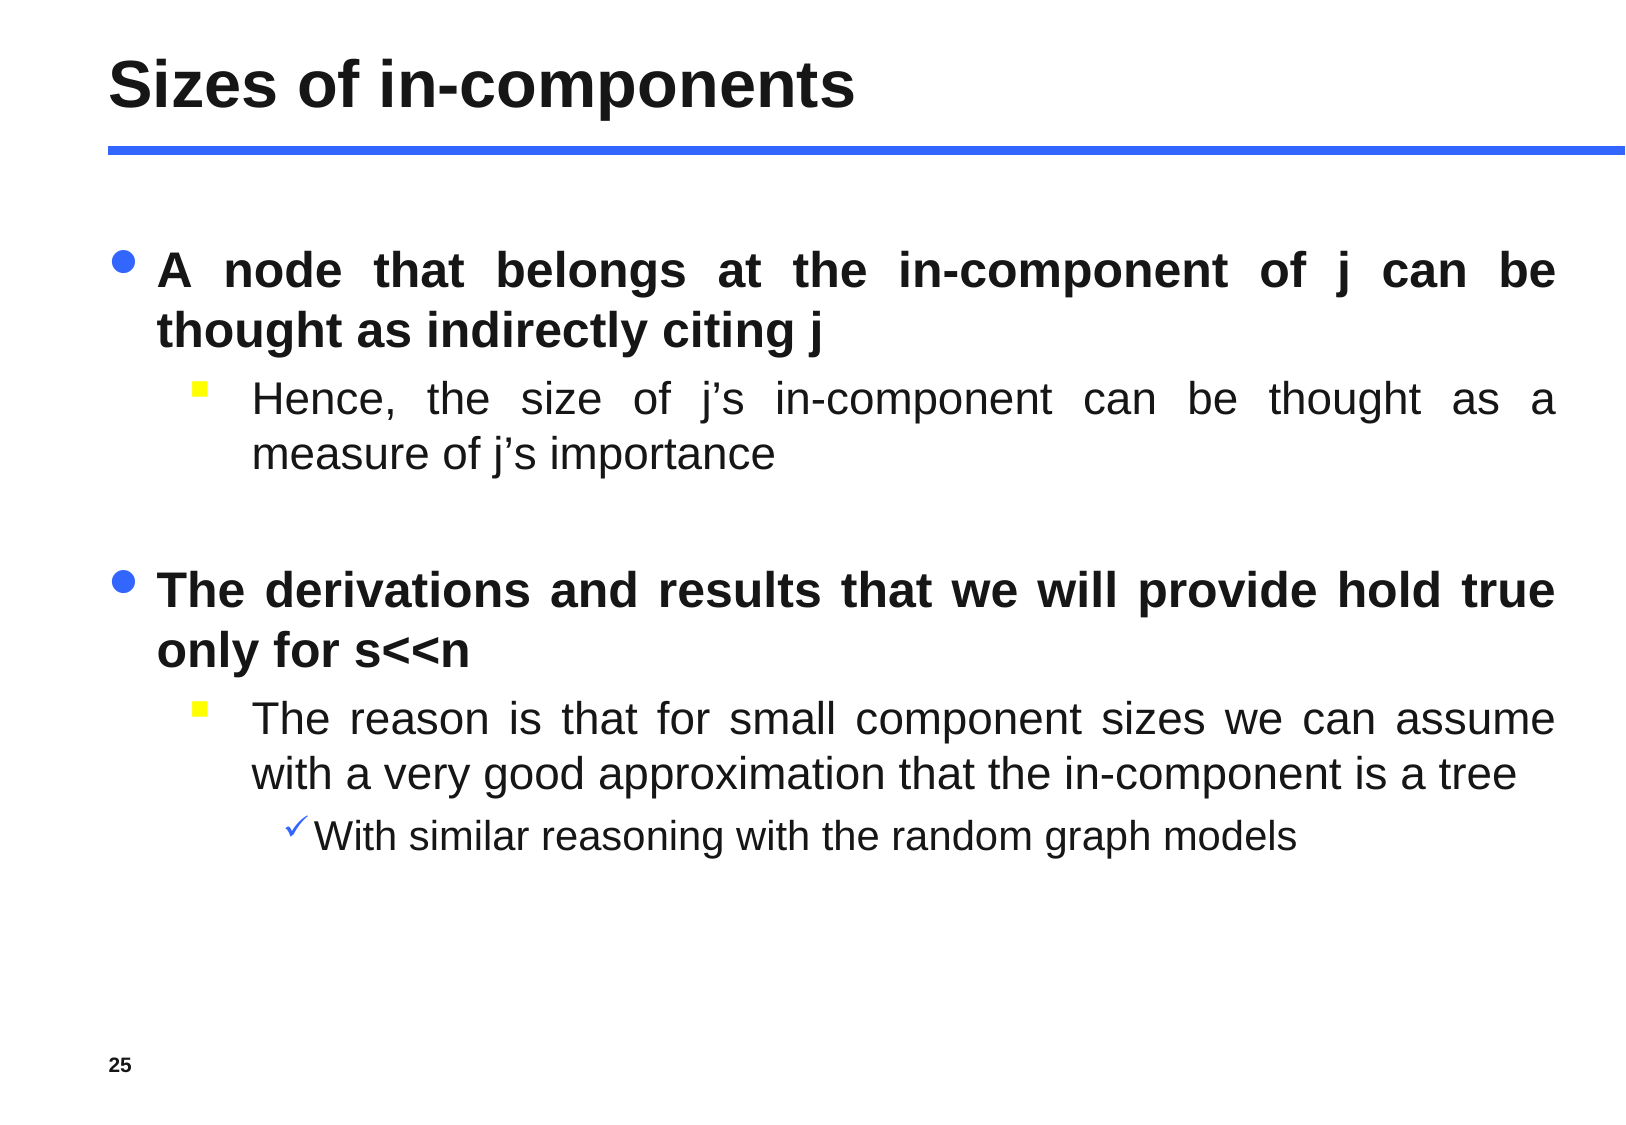

# Sizes of in-components
A node that belongs at the in-component of j can be thought as indirectly citing j
Hence, the size of j’s in-component can be thought as a measure of j’s importance
The derivations and results that we will provide hold true only for s<<n
The reason is that for small component sizes we can assume with a very good approximation that the in-component is a tree
With similar reasoning with the random graph models